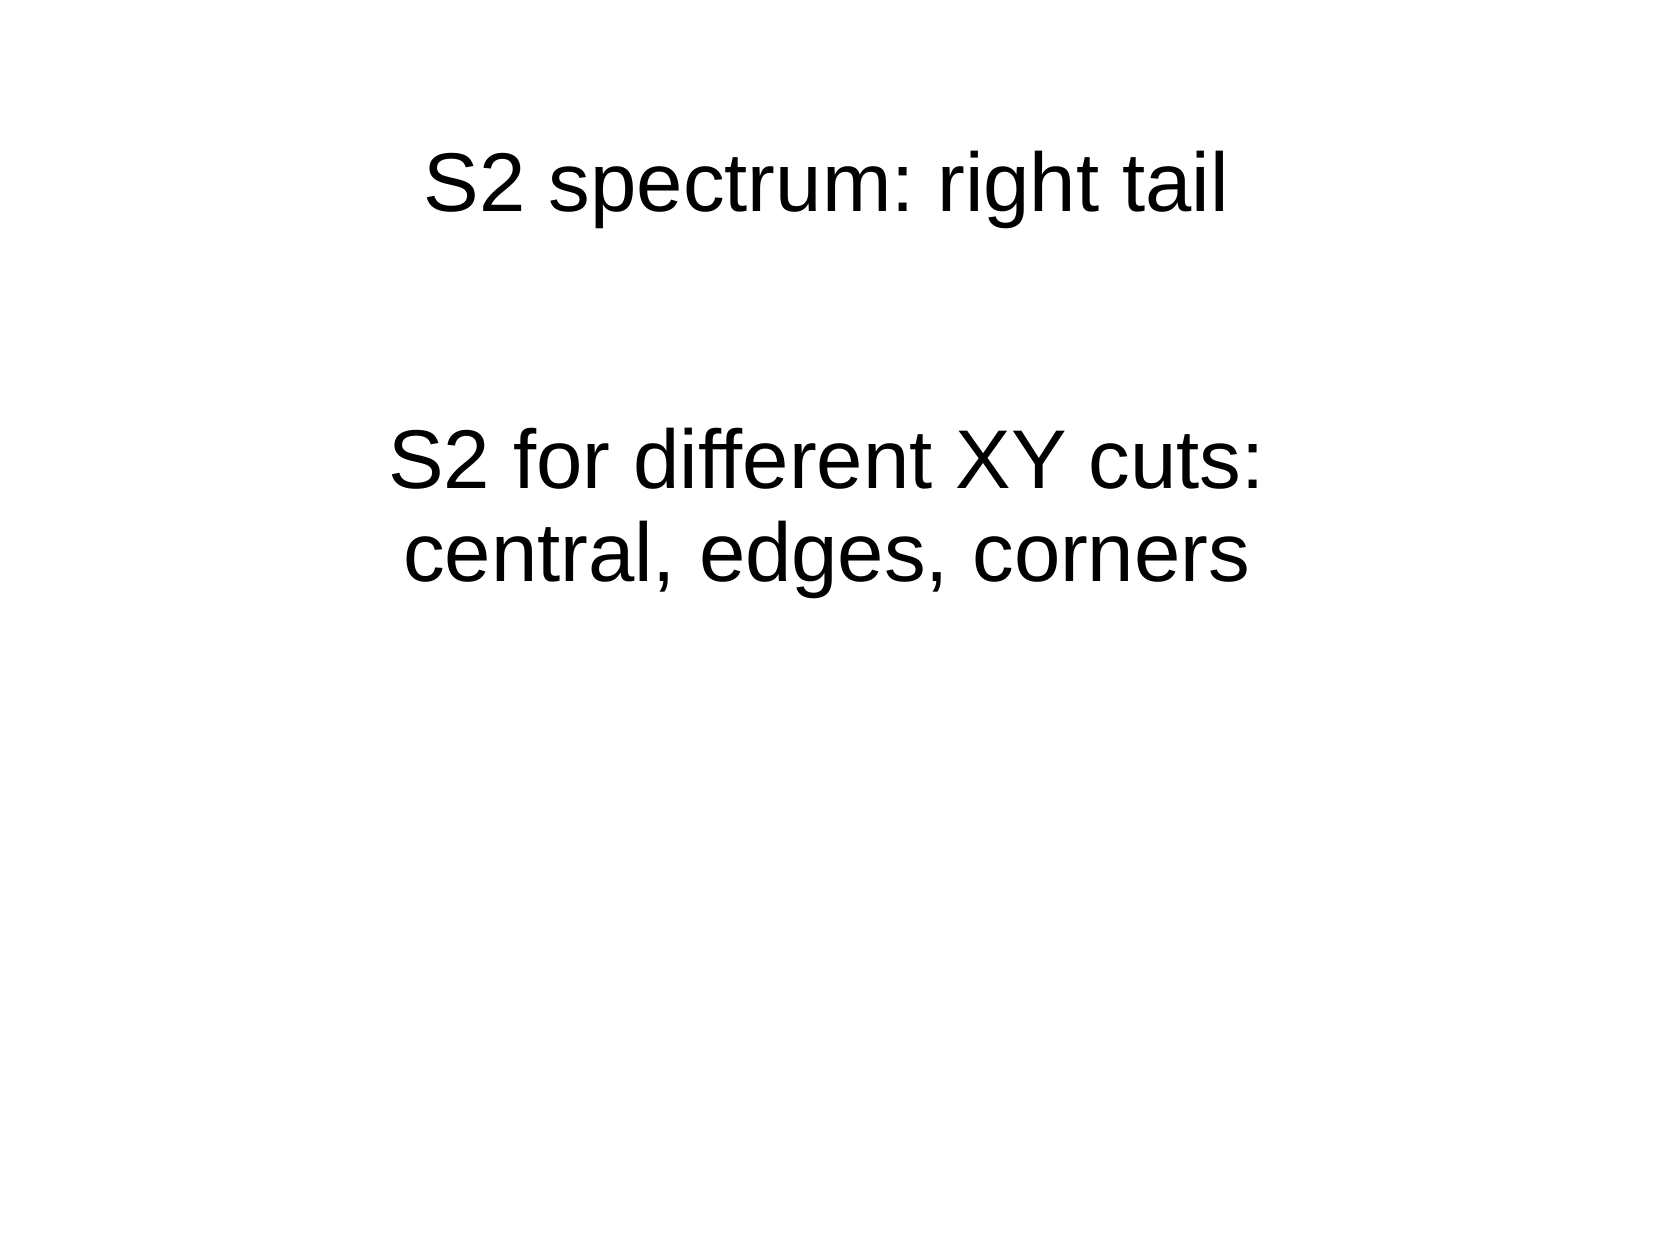

S2 spectrum: right tail
S2 for different XY cuts:
central, edges, corners